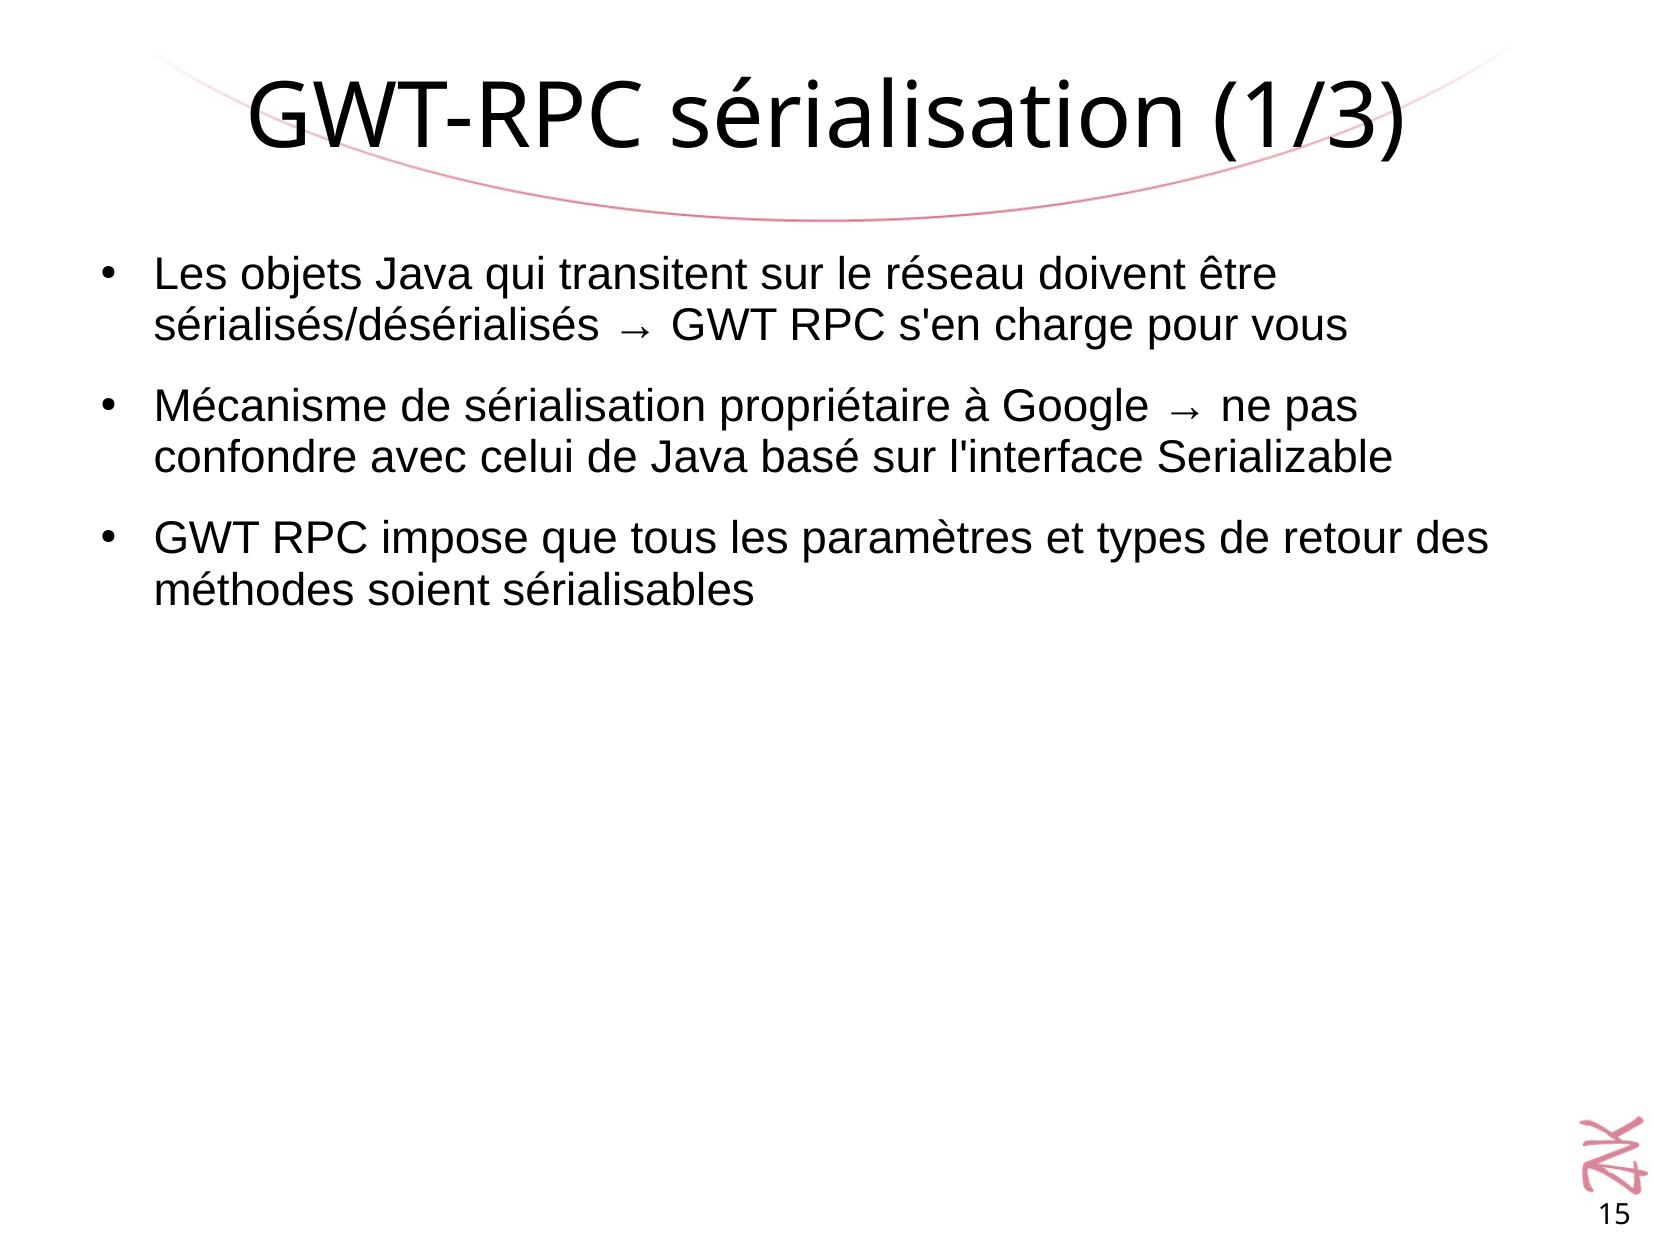

# GWT-RPC sérialisation (1/3)
Les objets Java qui transitent sur le réseau doivent être sérialisés/désérialisés → GWT RPC s'en charge pour vous
Mécanisme de sérialisation propriétaire à Google → ne pas confondre avec celui de Java basé sur l'interface Serializable
GWT RPC impose que tous les paramètres et types de retour des méthodes soient sérialisables
15